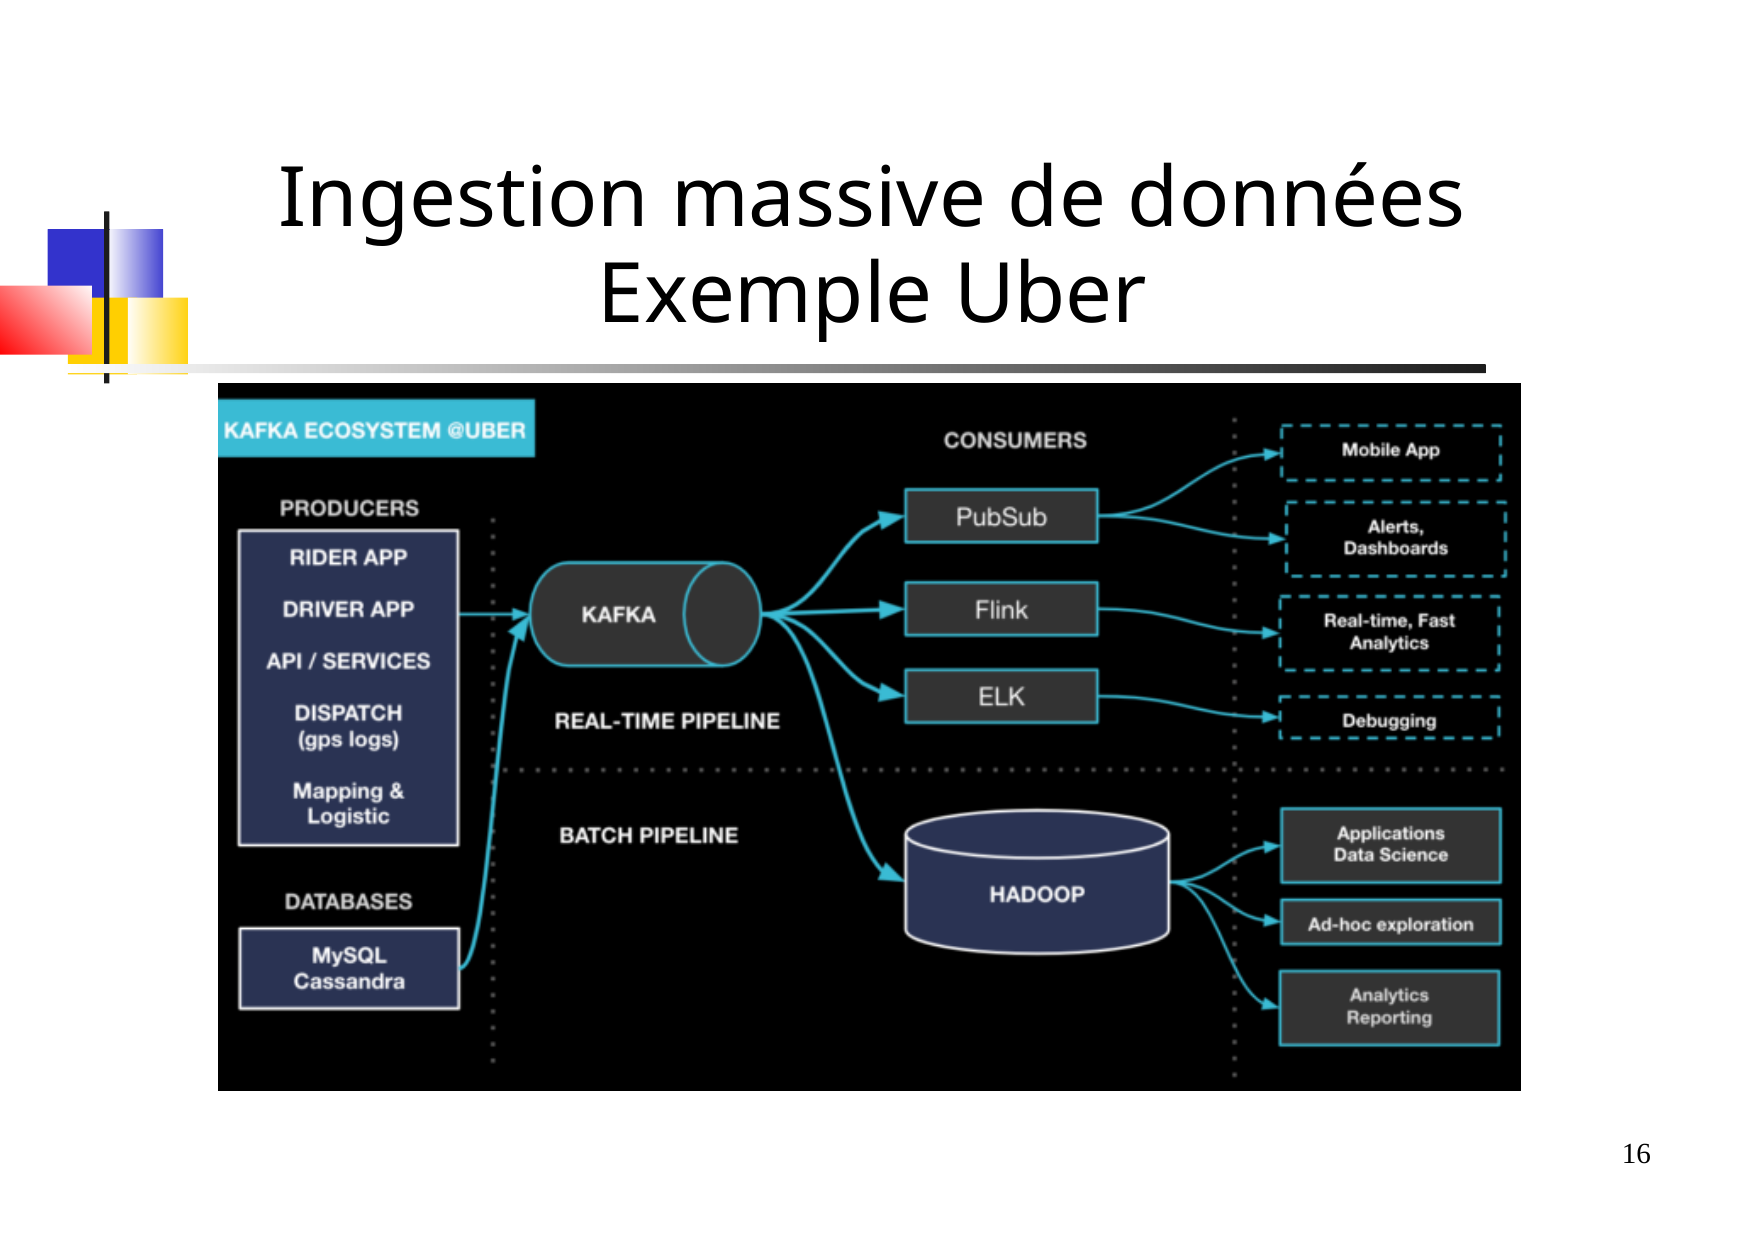

# Ingestion massive de données Exemple Uber